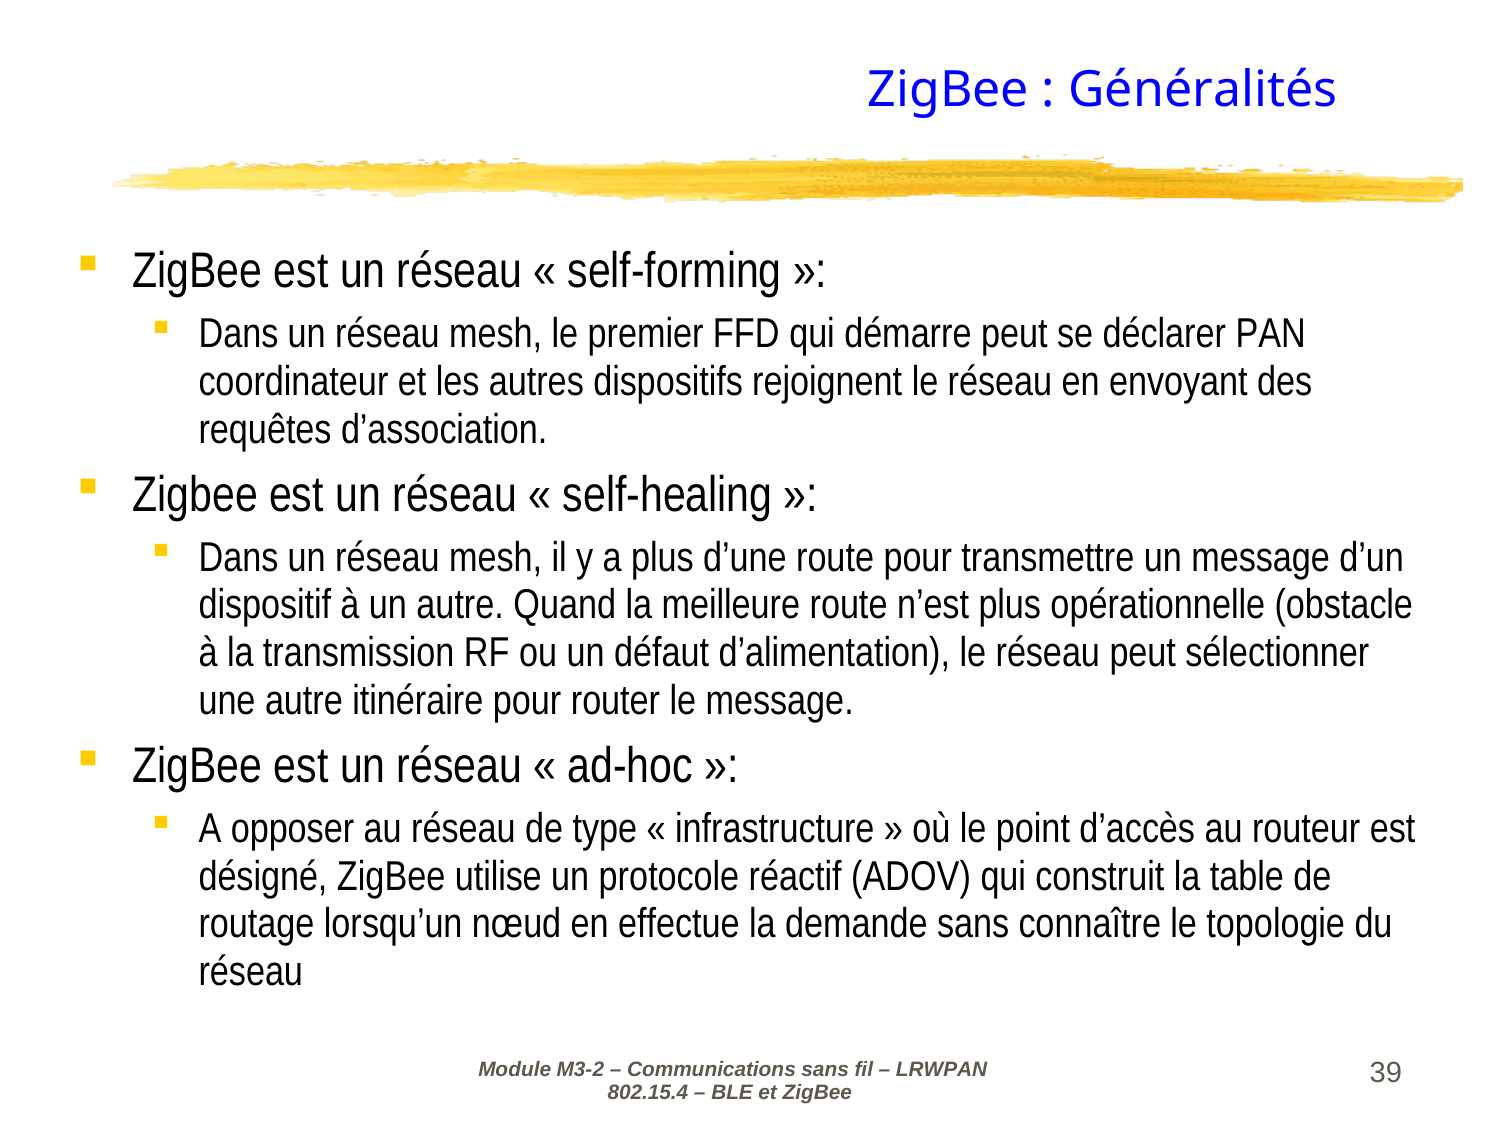

# ZigBee : Généralités
ZigBee est un réseau « self-forming »:
Dans un réseau mesh, le premier FFD qui démarre peut se déclarer PAN coordinateur et les autres dispositifs rejoignent le réseau en envoyant des requêtes d’association.
Zigbee est un réseau « self-healing »:
Dans un réseau mesh, il y a plus d’une route pour transmettre un message d’un dispositif à un autre. Quand la meilleure route n’est plus opérationnelle (obstacle à la transmission RF ou un défaut d’alimentation), le réseau peut sélectionner une autre itinéraire pour router le message.
ZigBee est un réseau « ad-hoc »:
A opposer au réseau de type « infrastructure » où le point d’accès au routeur est désigné, ZigBee utilise un protocole réactif (ADOV) qui construit la table de routage lorsqu’un nœud en effectue la demande sans connaître le topologie du réseau
39